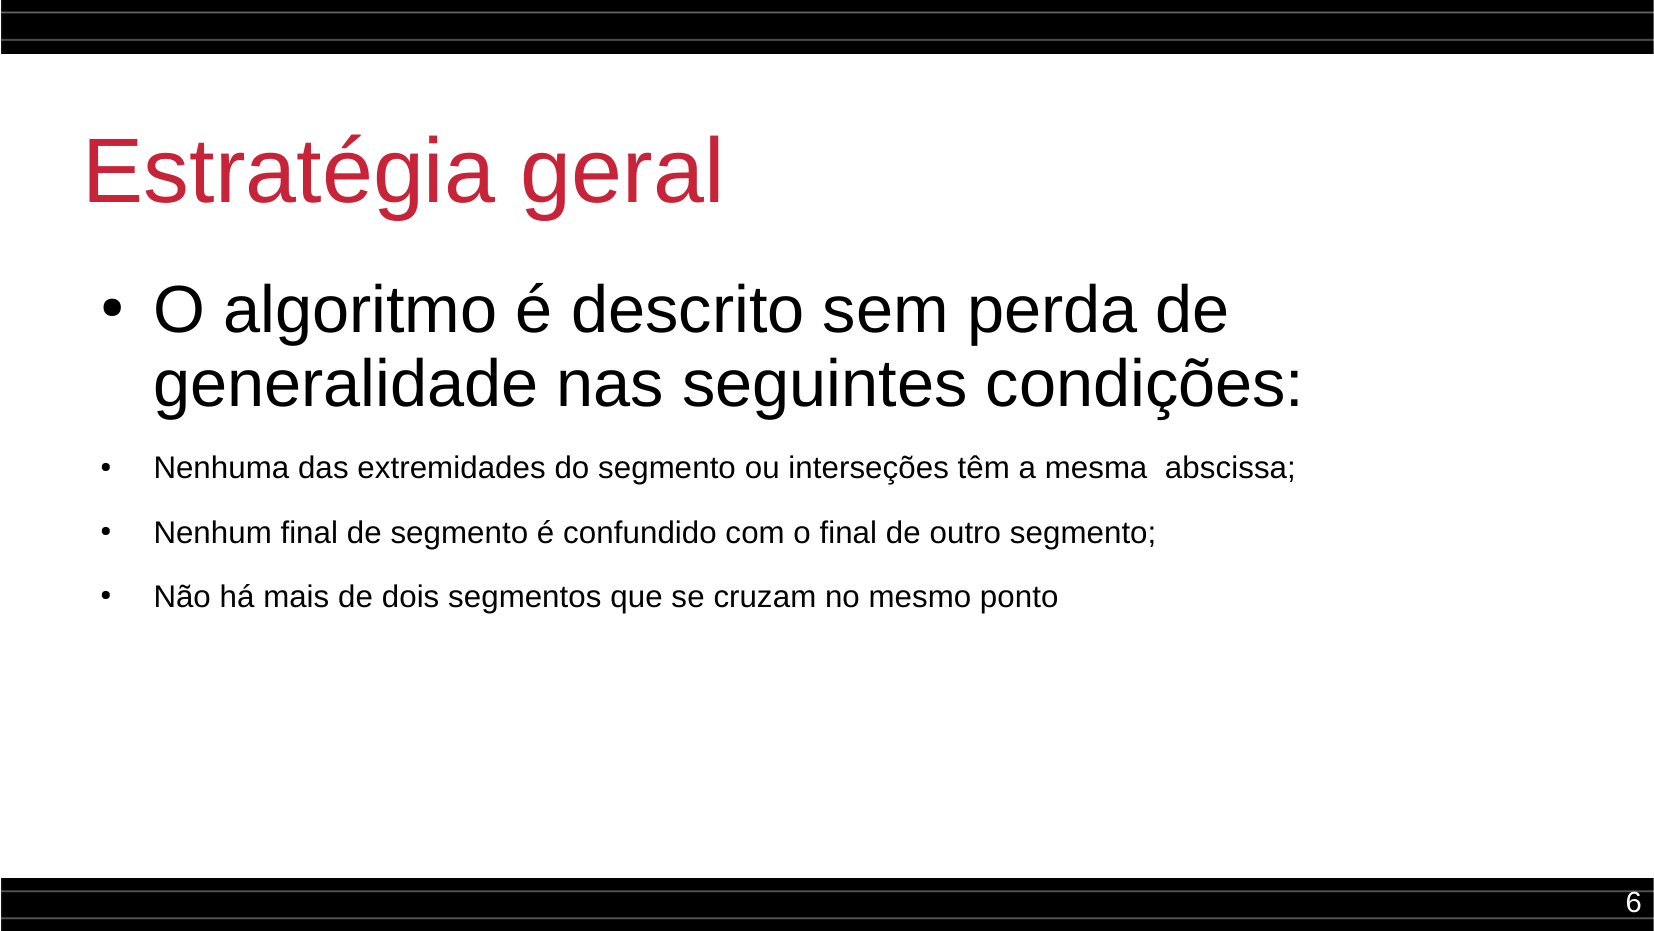

# Estratégia geral
O algoritmo é descrito sem perda de generalidade nas seguintes condições:
Nenhuma das extremidades do segmento ou interseções têm a mesma abscissa;
Nenhum final de segmento é confundido com o final de outro segmento;
Não há mais de dois segmentos que se cruzam no mesmo ponto